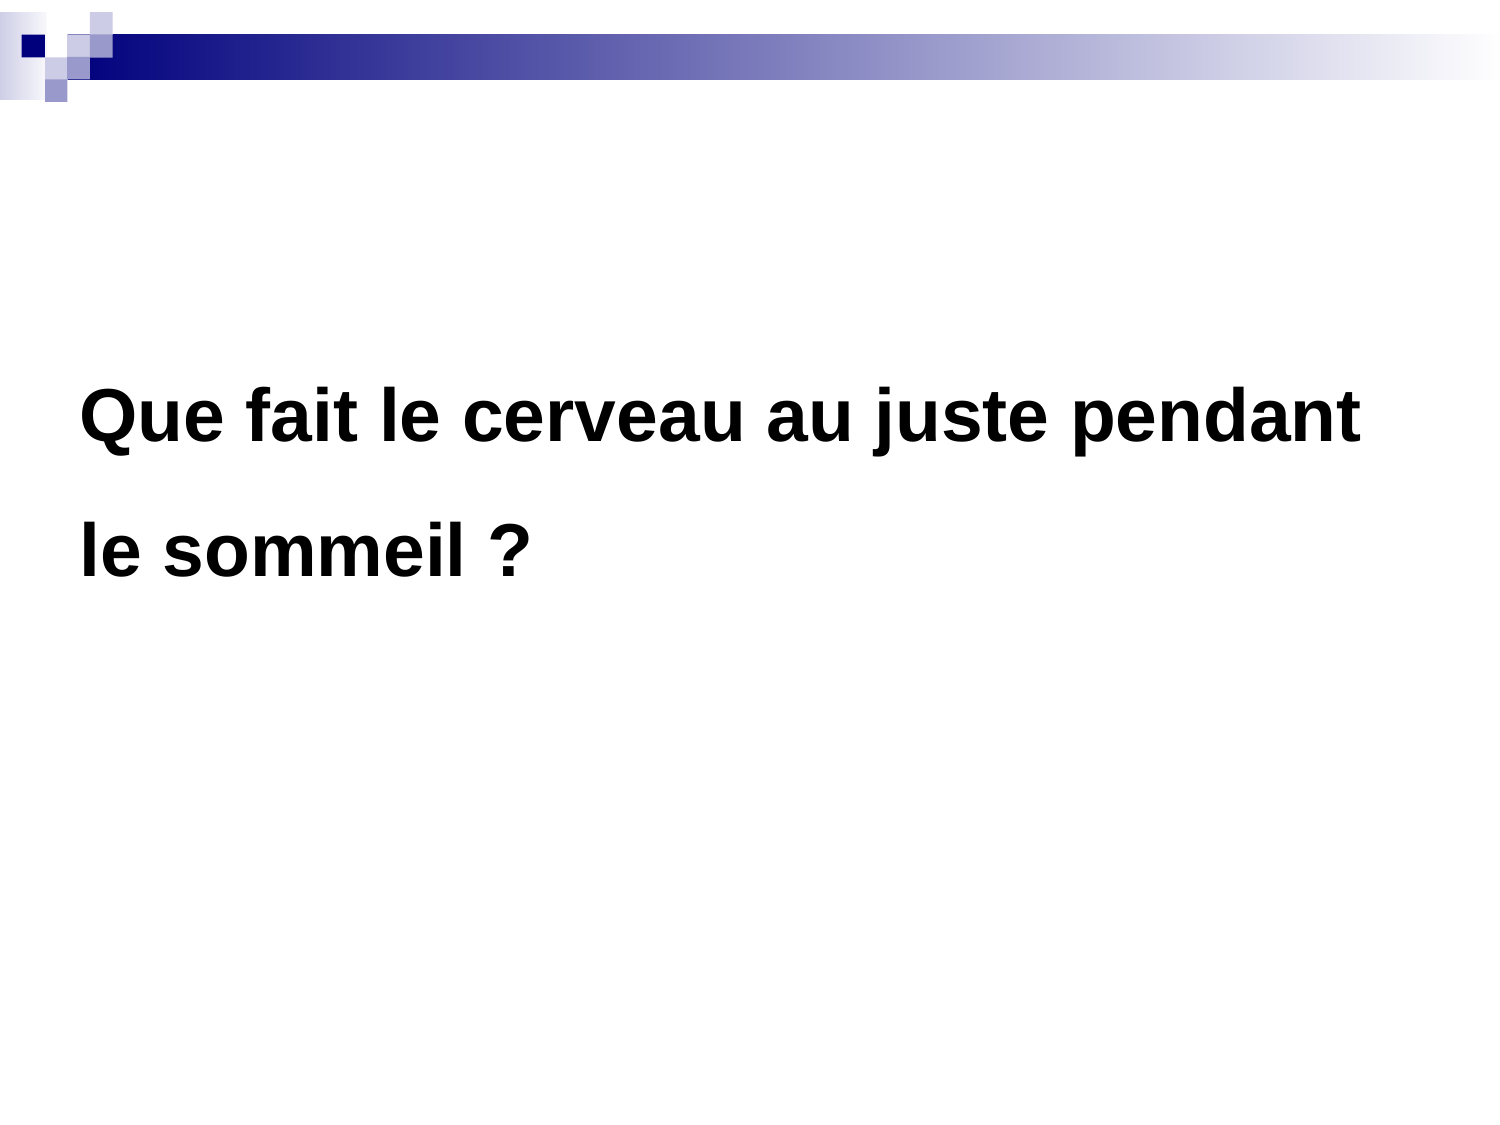

Que fait le cerveau au juste pendant le sommeil ?